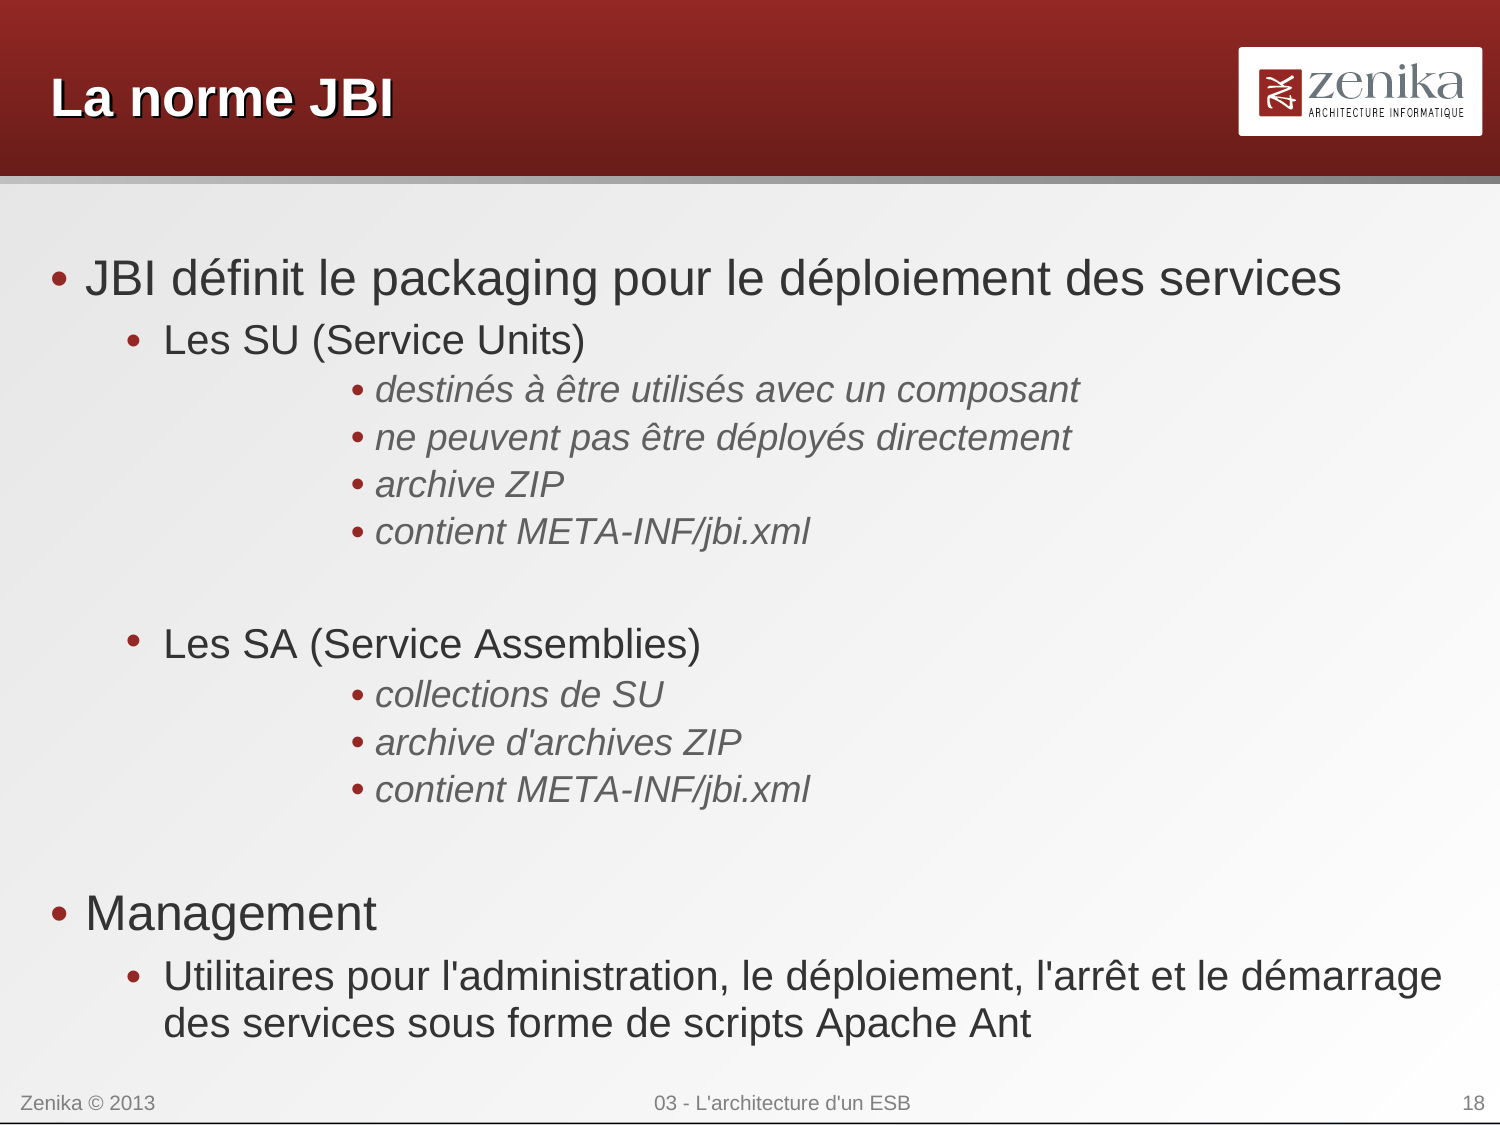

# La norme JBI
JBI définit le packaging pour le déploiement des services
Les SU (Service Units)
 destinés à être utilisés avec un composant
 ne peuvent pas être déployés directement
 archive ZIP
 contient META-INF/jbi.xml
Les SA (Service Assemblies)
 collections de SU
 archive d'archives ZIP
 contient META-INF/jbi.xml
Management
Utilitaires pour l'administration, le déploiement, l'arrêt et le démarrage des services sous forme de scripts Apache Ant